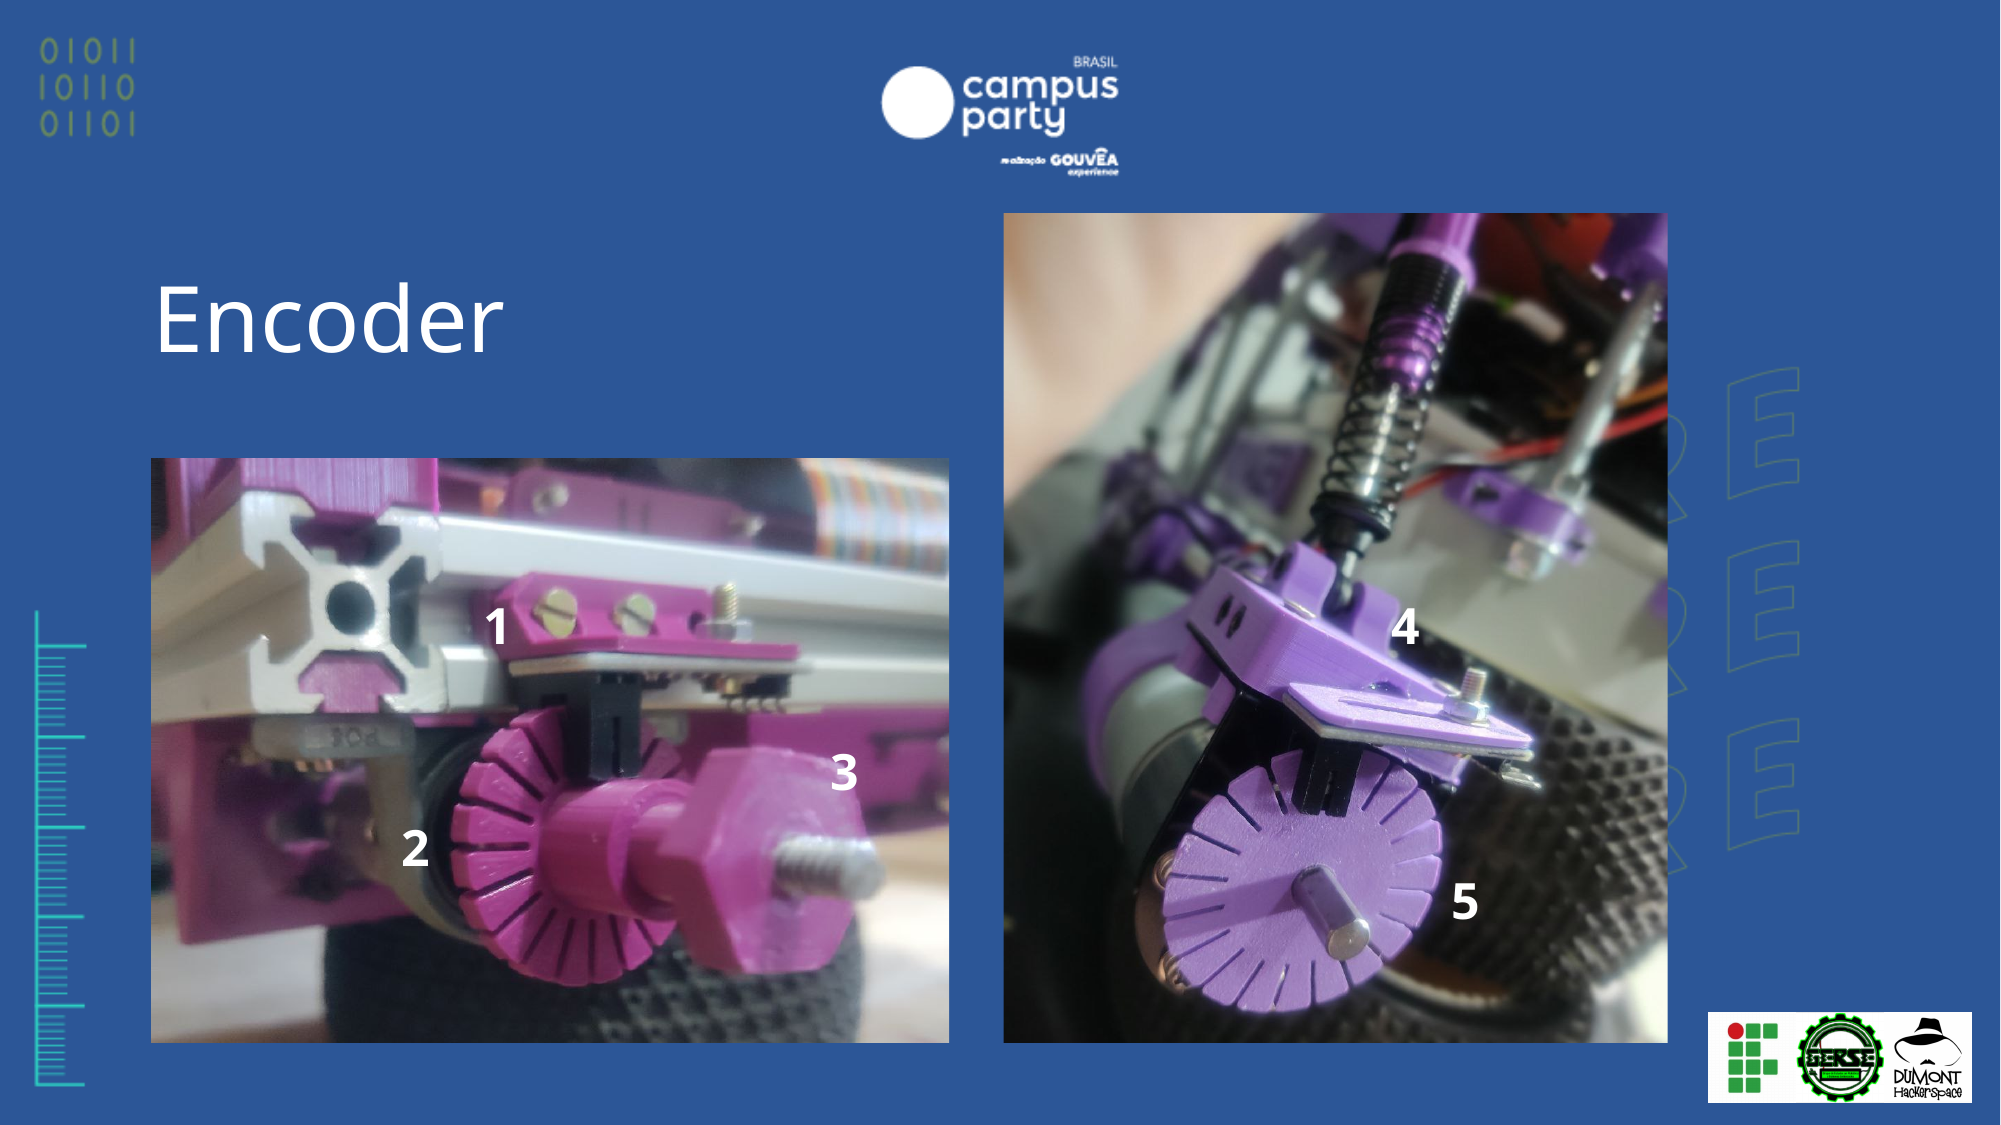

# Encoder
1
4
3
2
5